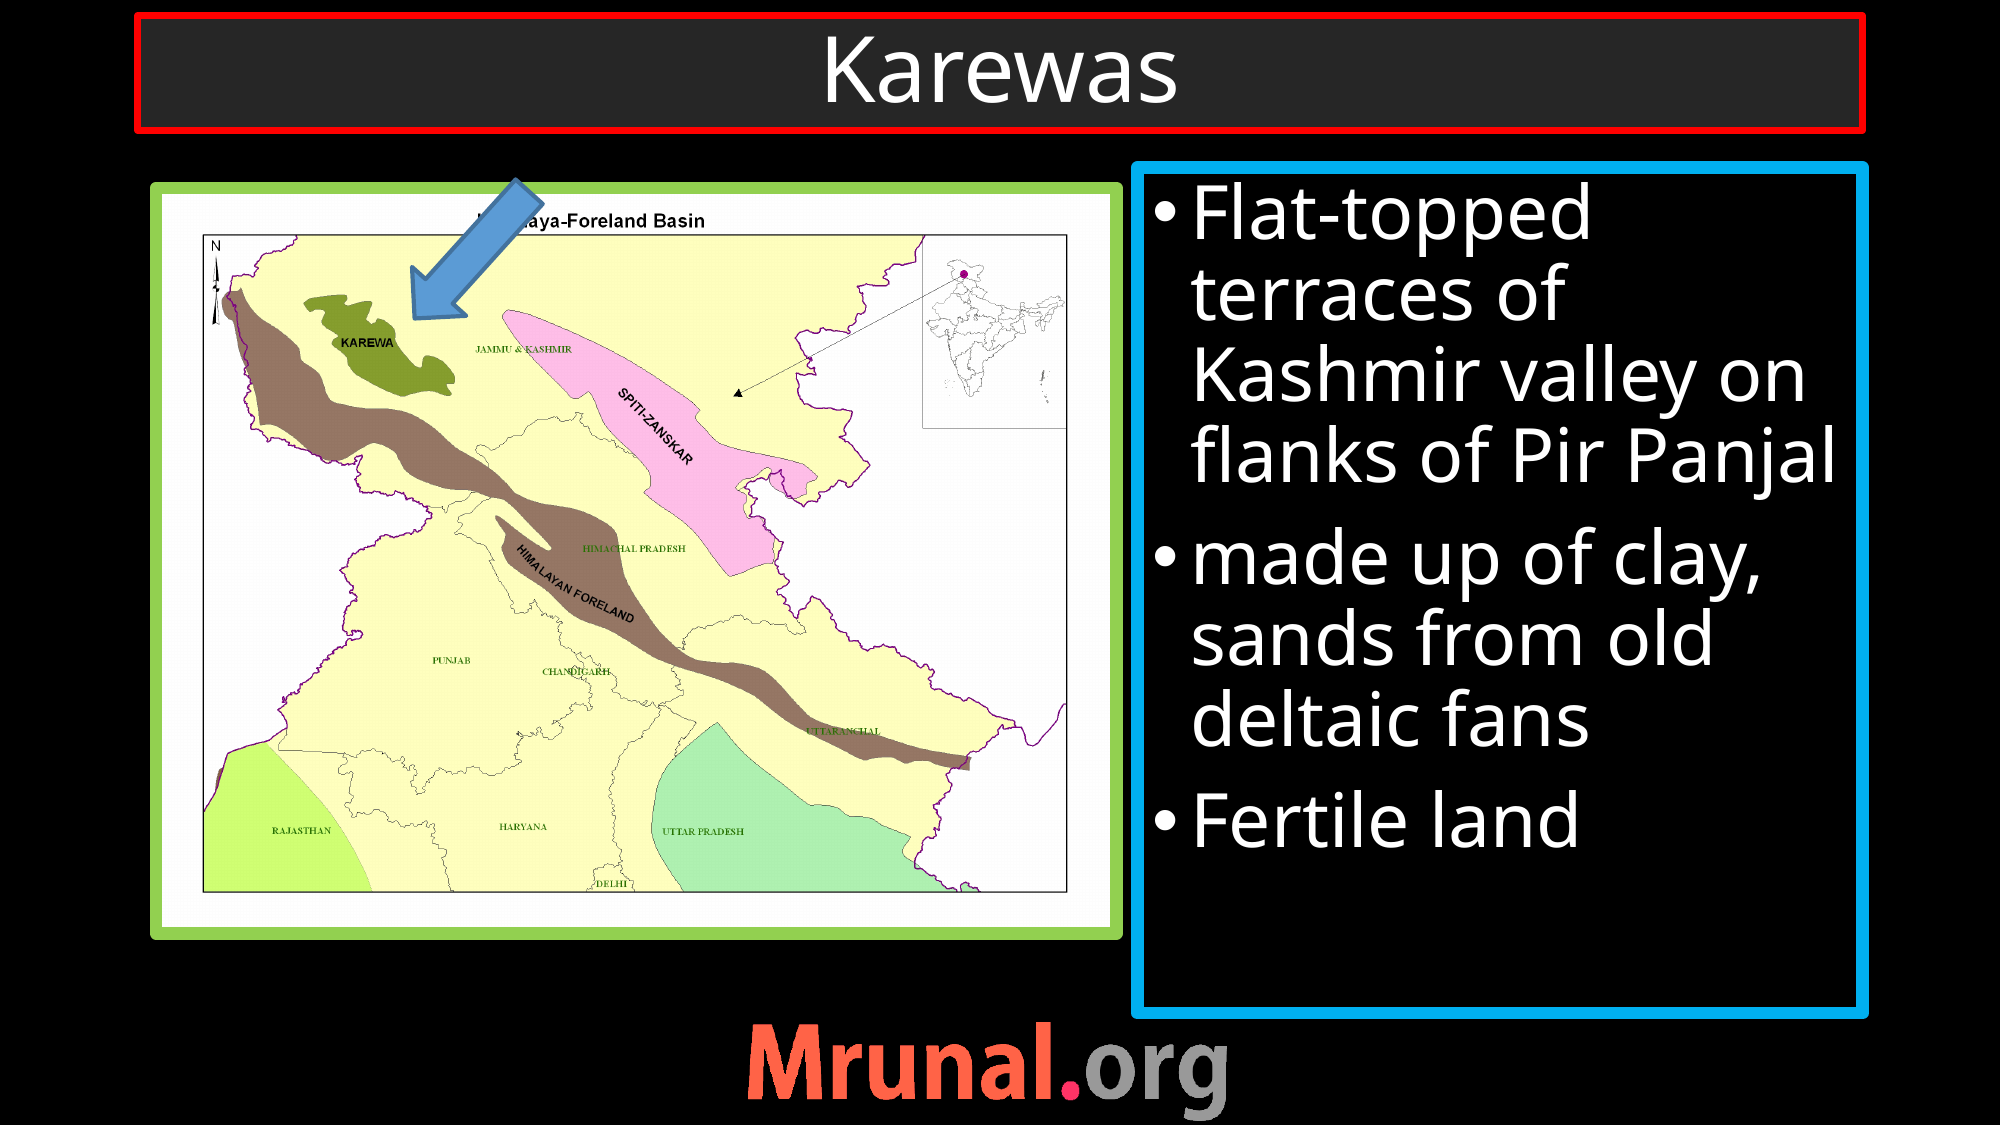

Karewas
# Flat-topped terraces of Kashmir valley on flanks of Pir Panjal
made up of clay, sands from old deltaic fans
Fertile land